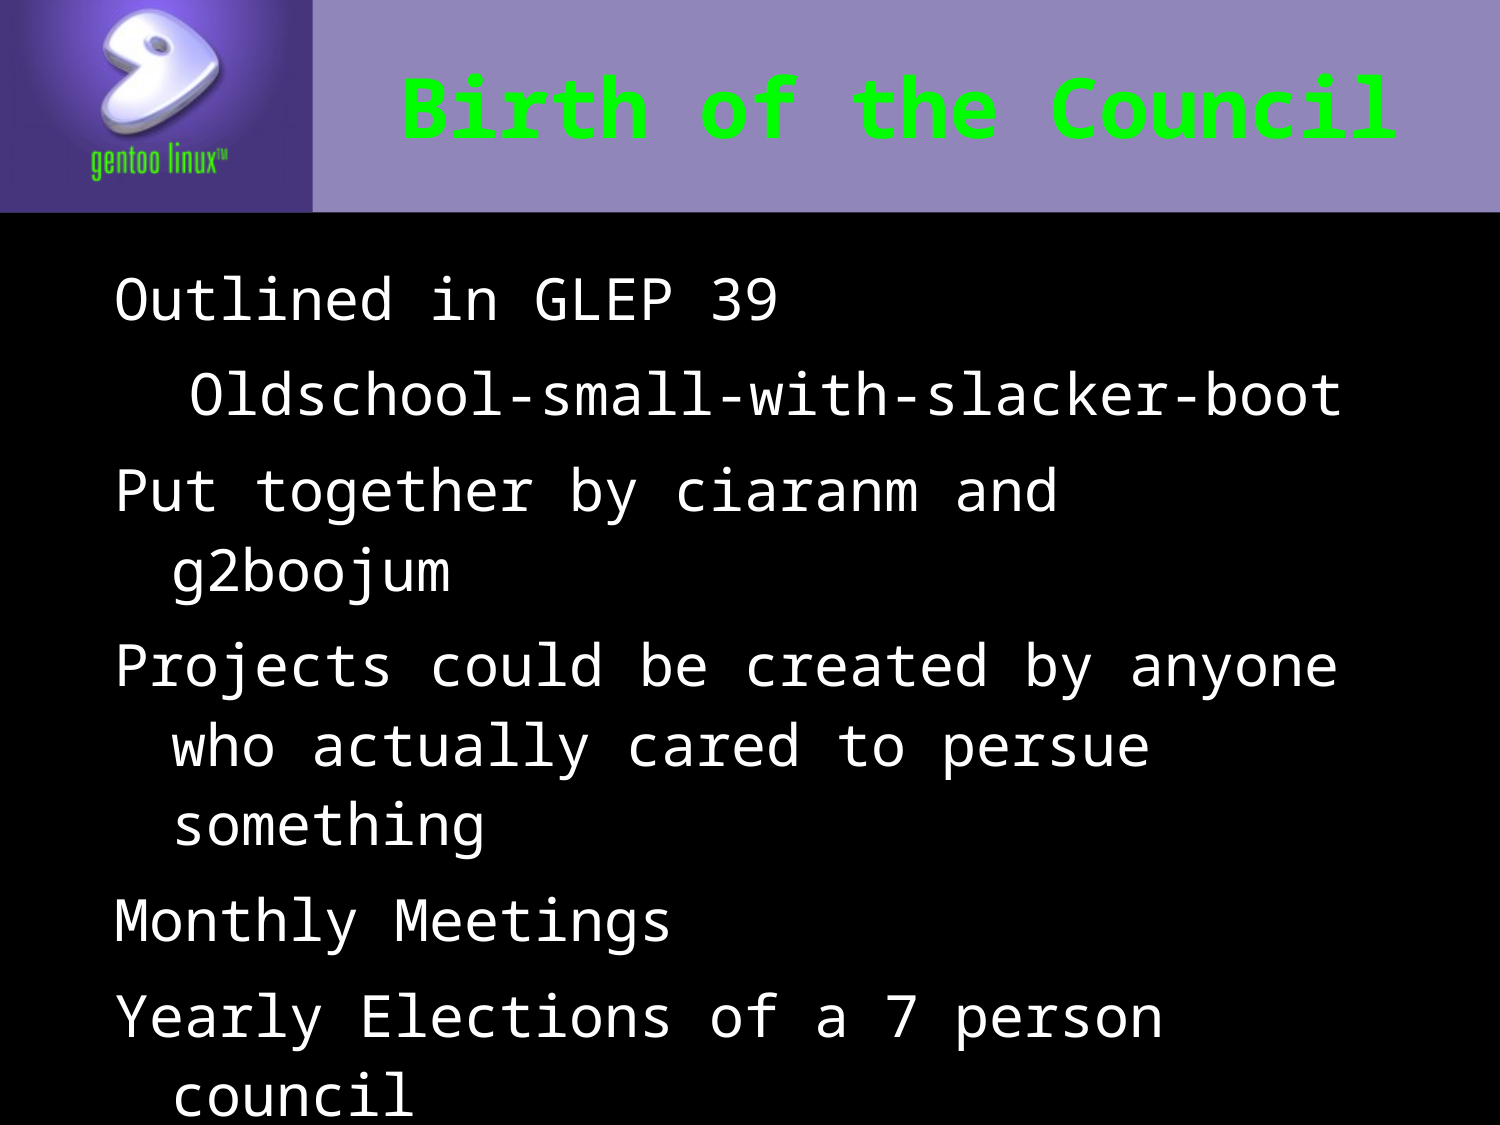

# Birth of the Council
Outlined in GLEP 39
Oldschool-small-with-slacker-boot
Put together by ciaranm and g2boojum
Projects could be created by anyone who actually cared to persue something
Monthly Meetings
Yearly Elections of a 7 person council
Slacker Council members would be booted
Global technical issues would be decided
The buck stops here